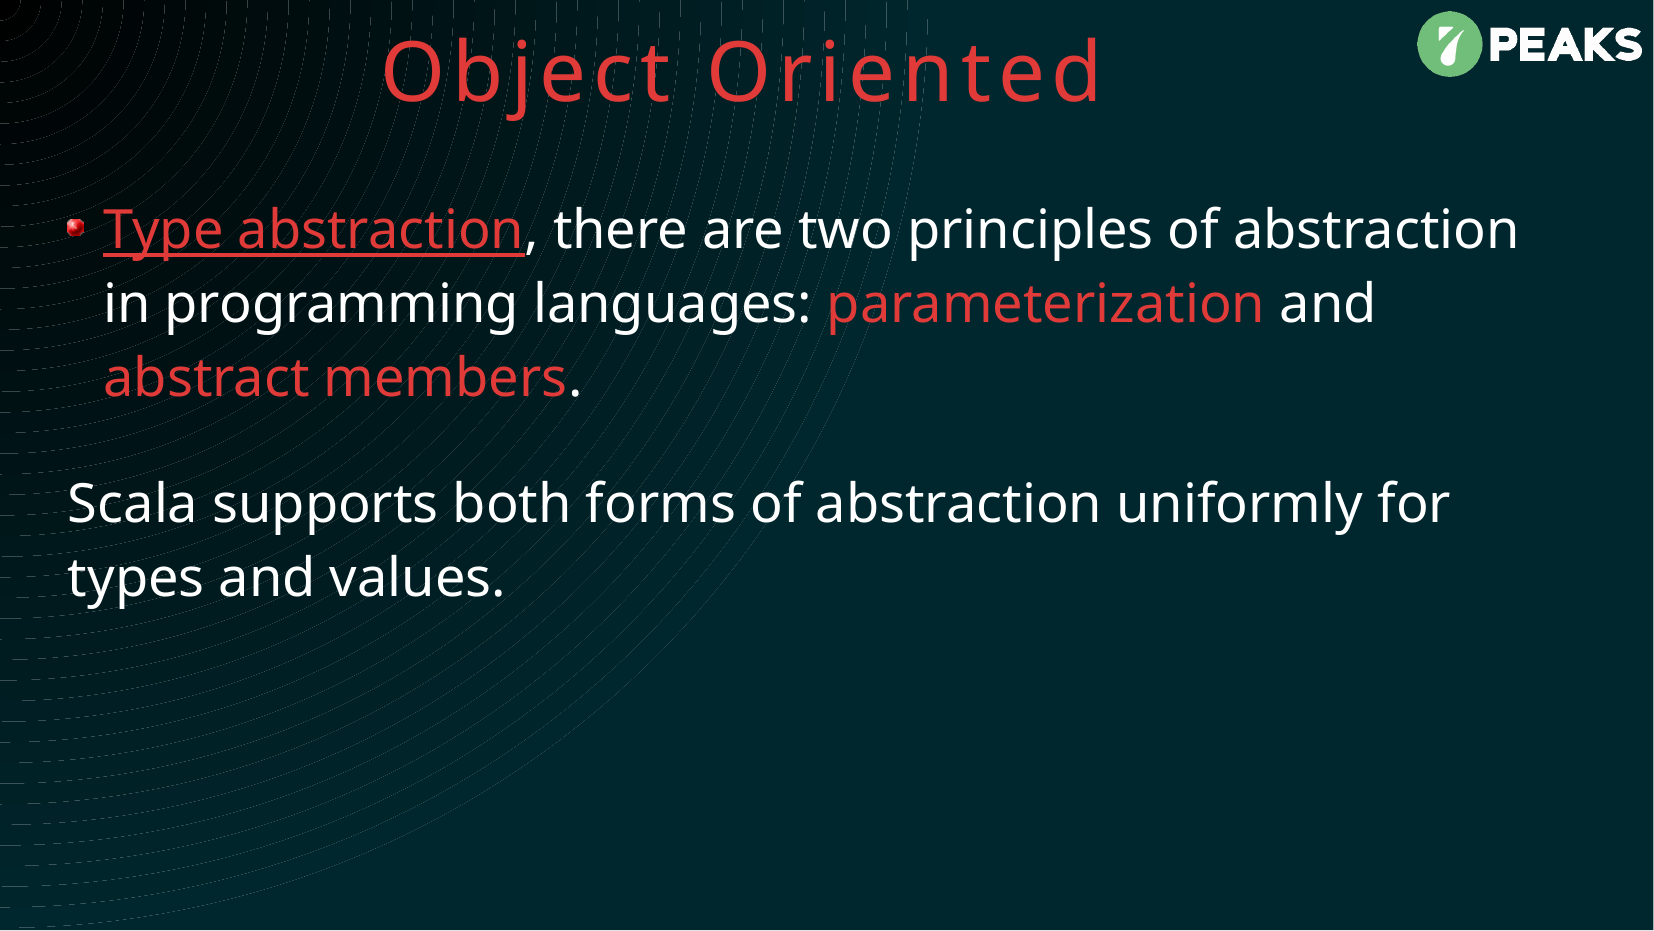

Object Oriented
Type abstraction, there are two principles of abstraction in programming languages: parameterization and abstract members.
Scala supports both forms of abstraction uniformly for types and values.